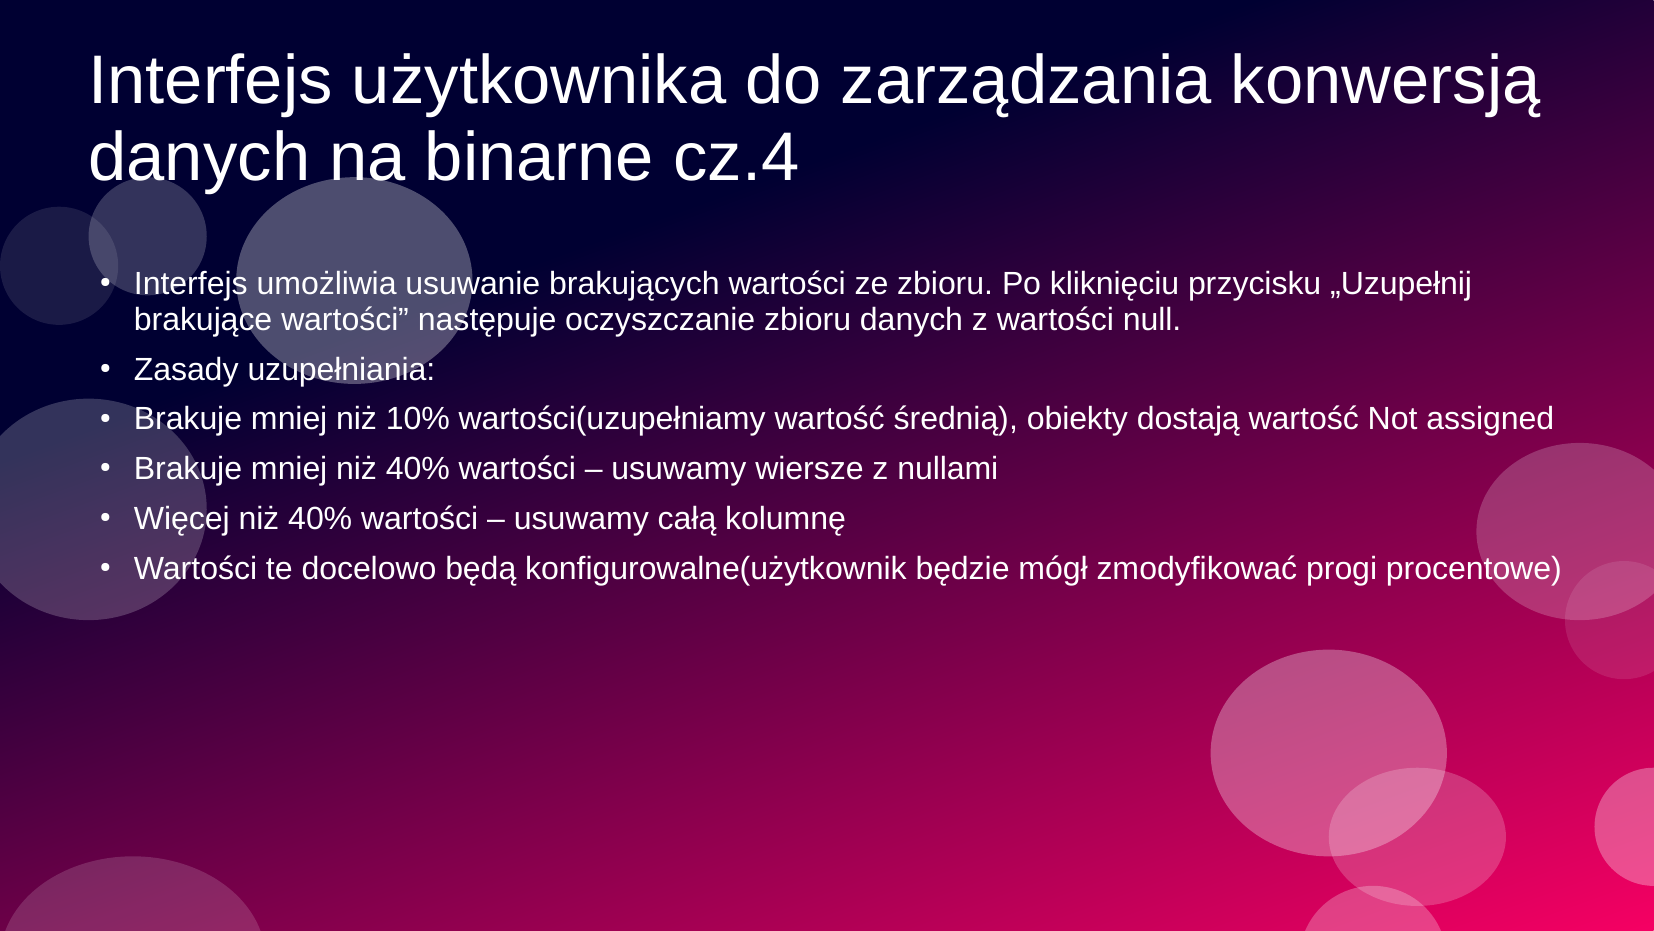

# Interfejs użytkownika do zarządzania konwersją danych na binarne cz.4
Interfejs umożliwia usuwanie brakujących wartości ze zbioru. Po kliknięciu przycisku „Uzupełnij brakujące wartości” następuje oczyszczanie zbioru danych z wartości null.
Zasady uzupełniania:
Brakuje mniej niż 10% wartości(uzupełniamy wartość średnią), obiekty dostają wartość Not assigned
Brakuje mniej niż 40% wartości – usuwamy wiersze z nullami
Więcej niż 40% wartości – usuwamy całą kolumnę
Wartości te docelowo będą konfigurowalne(użytkownik będzie mógł zmodyfikować progi procentowe)